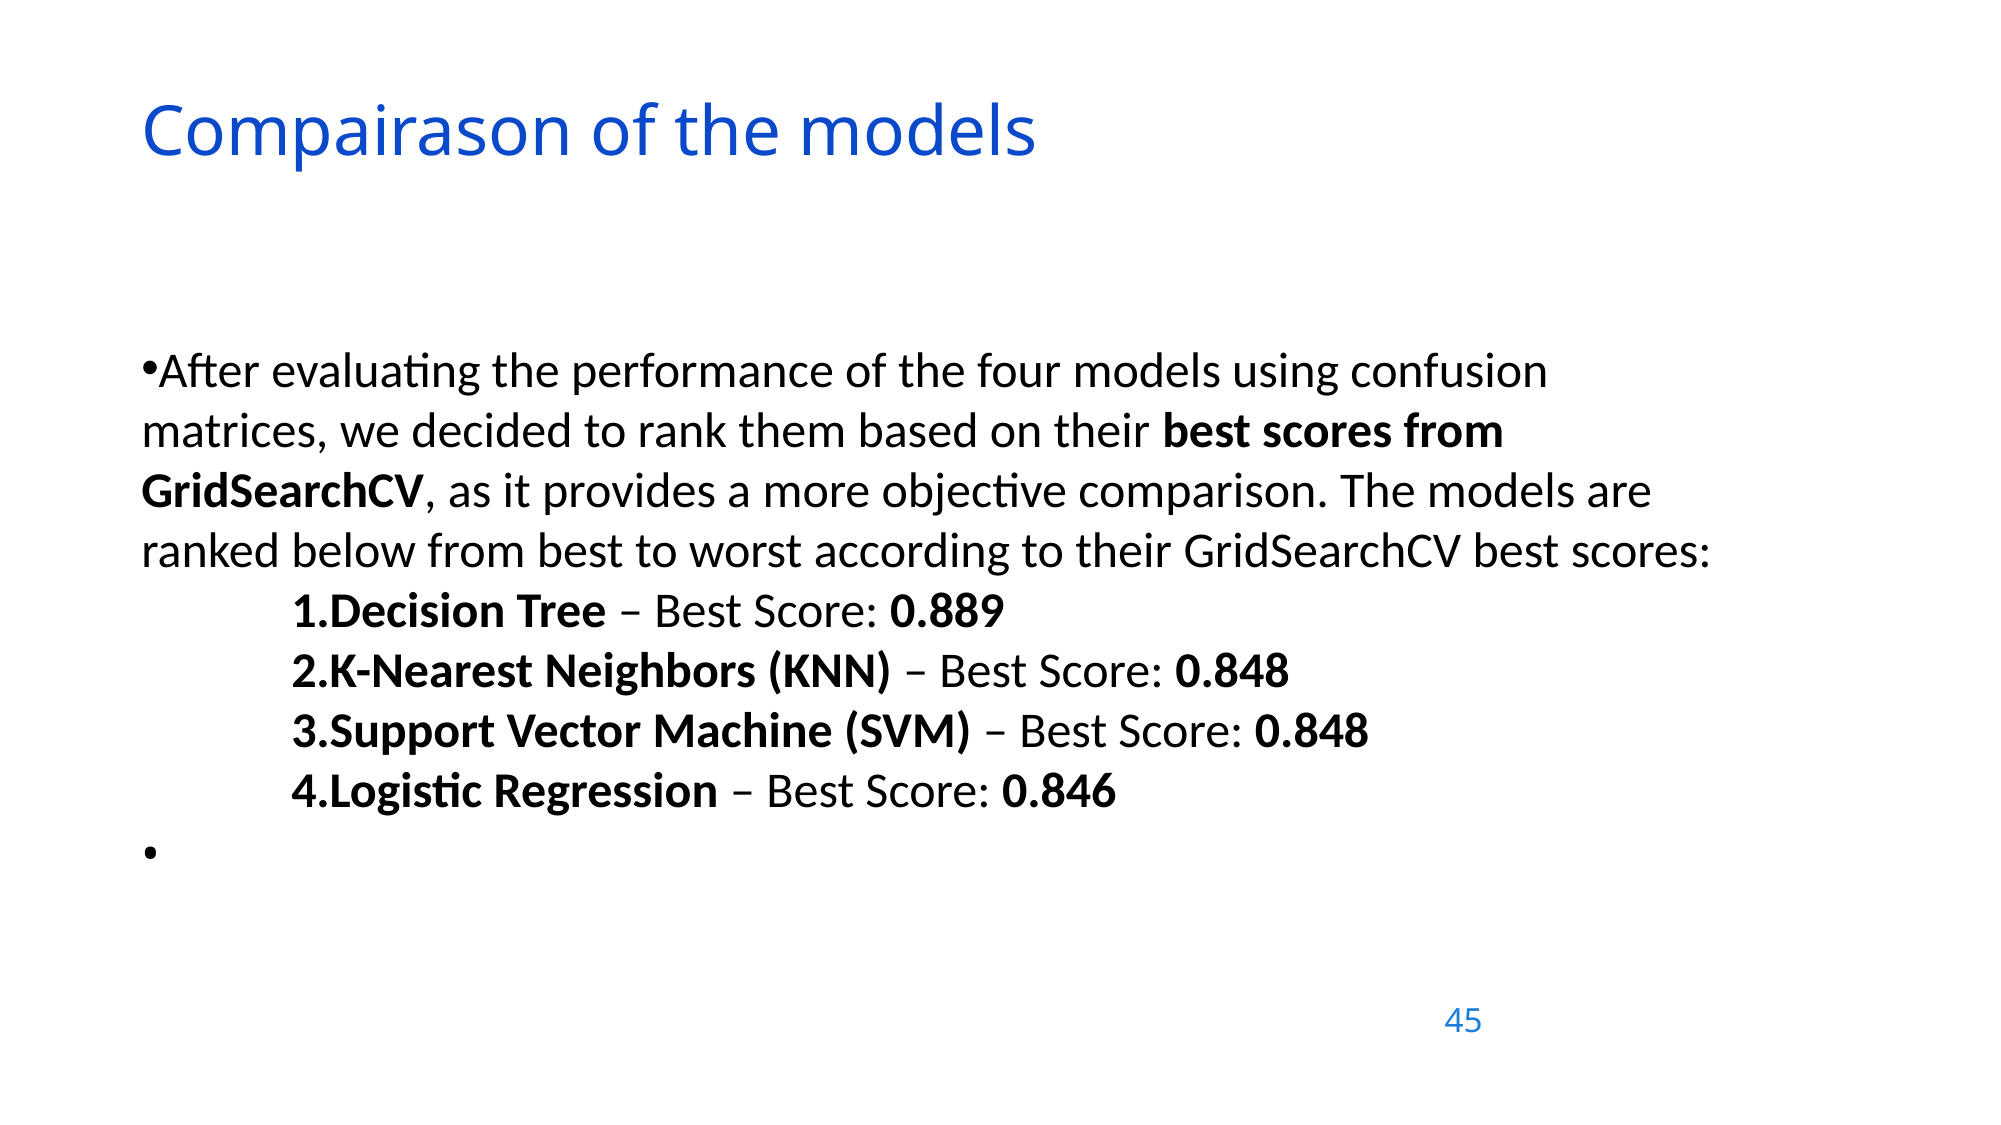

Compairason of the models
After evaluating the performance of the four models using confusion matrices, we decided to rank them based on their best scores from GridSearchCV, as it provides a more objective comparison. The models are ranked below from best to worst according to their GridSearchCV best scores:
Decision Tree – Best Score: 0.889
K-Nearest Neighbors (KNN) – Best Score: 0.848
Support Vector Machine (SVM) – Best Score: 0.848
Logistic Regression – Best Score: 0.846